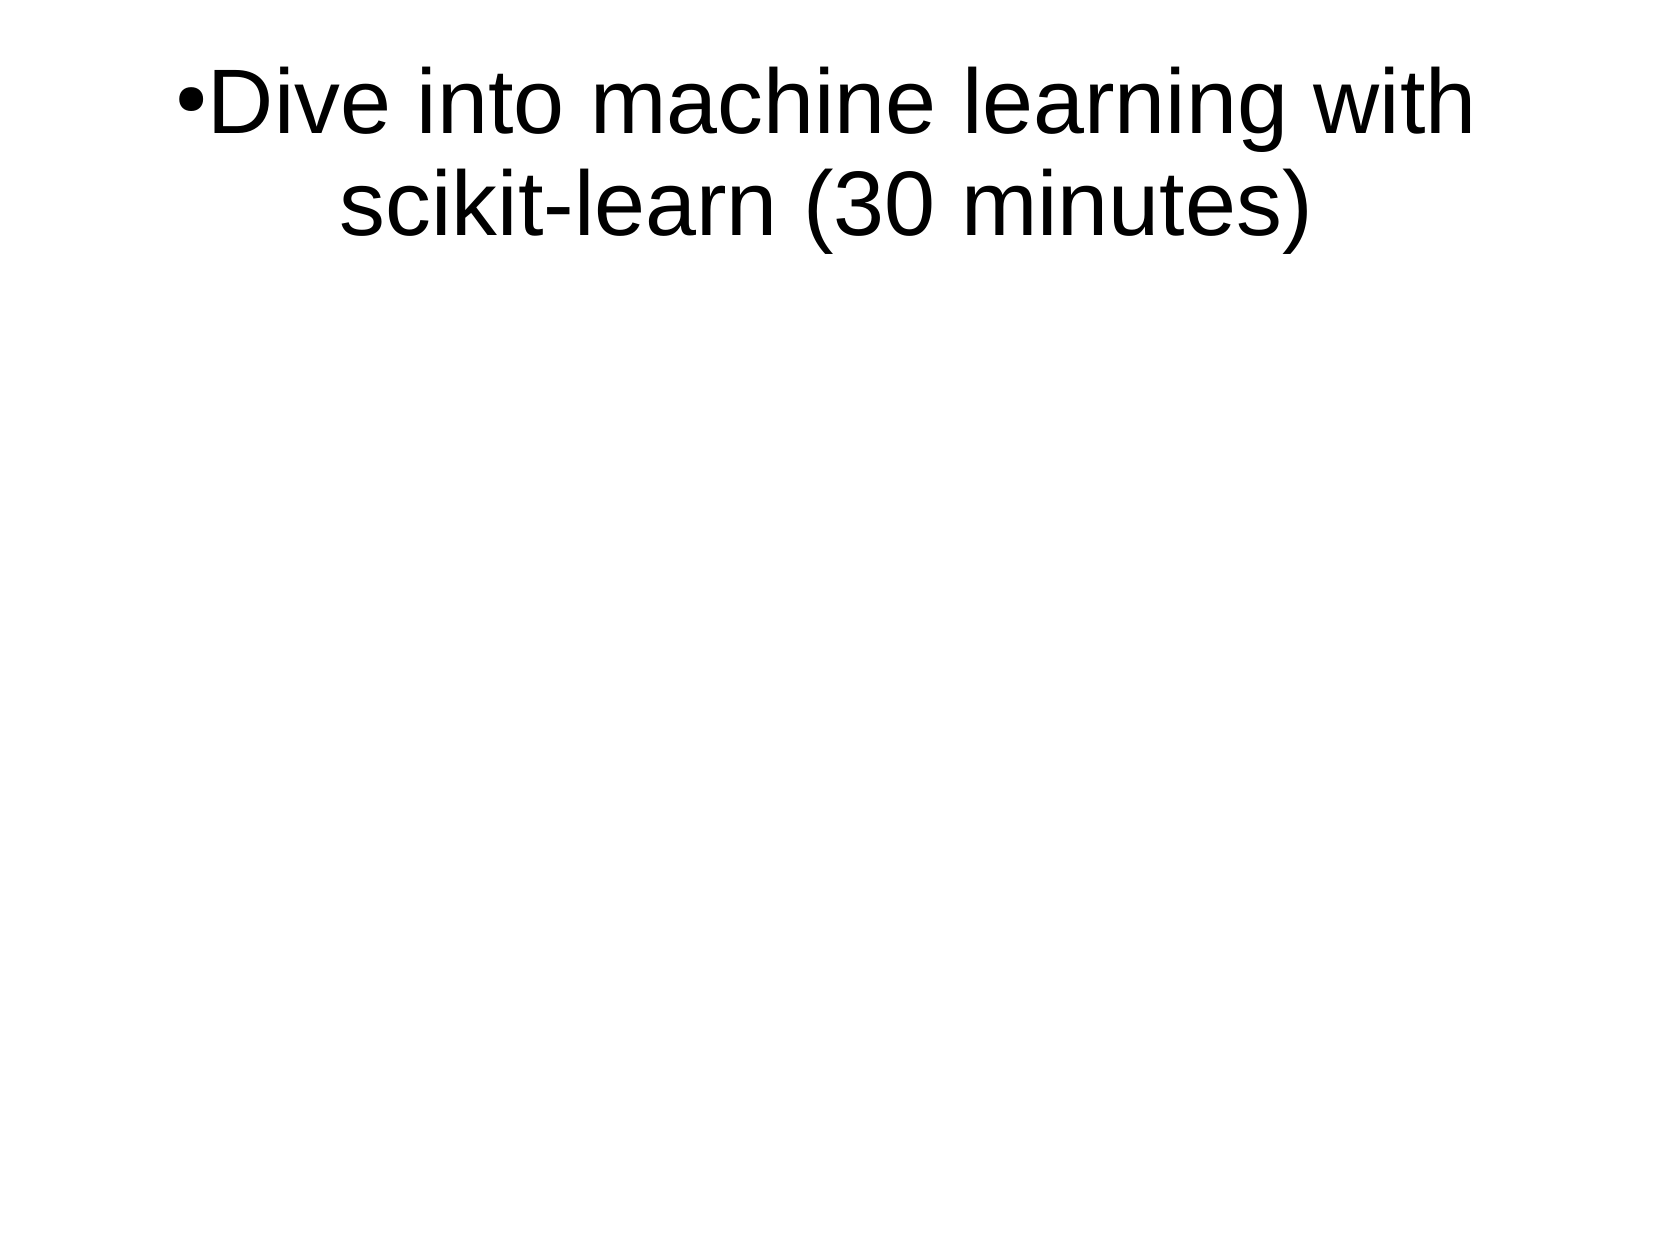

# Dive into machine learning with scikit-learn (30 minutes)